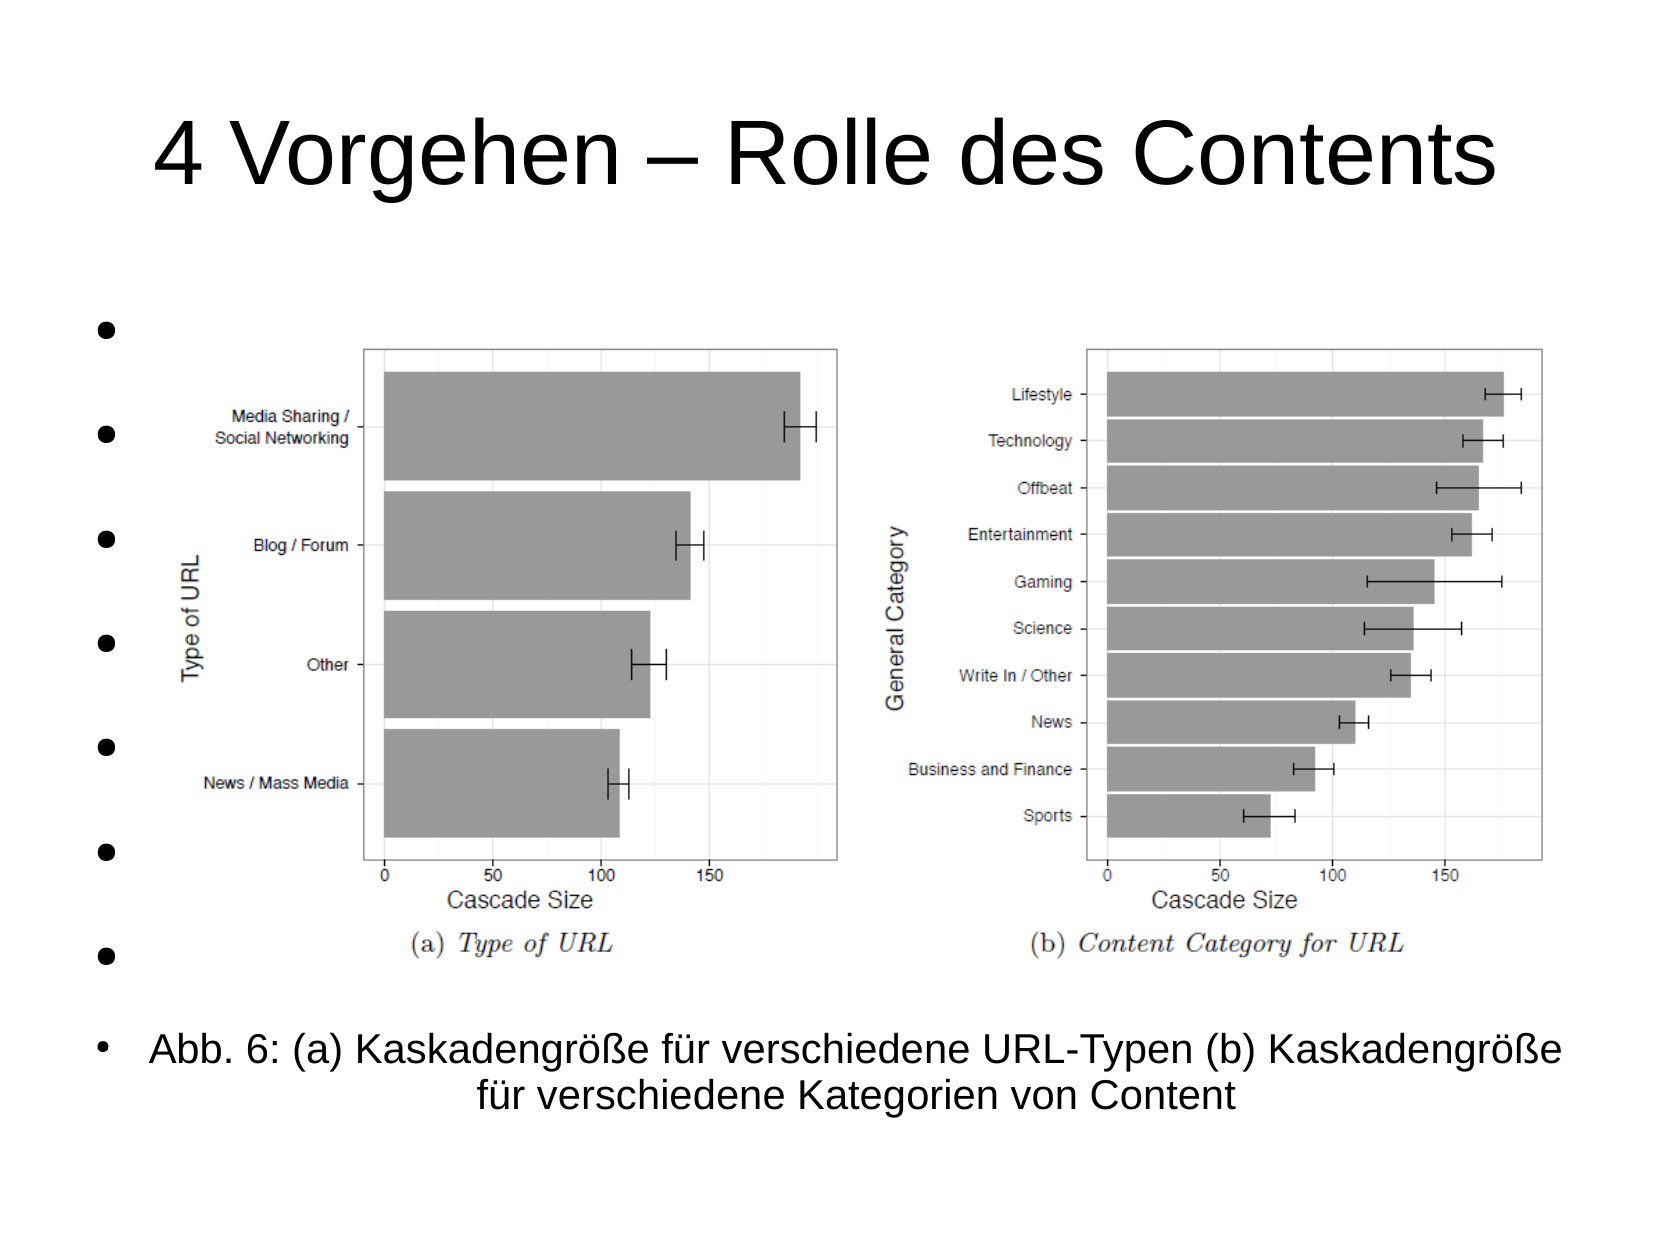

# 4 Vorgehen – Rolle des Contents
Abb. 6: (a) Kaskadengröße für verschiedene URL-Typen (b) Kaskadengröße für verschiedene Kategorien von Content